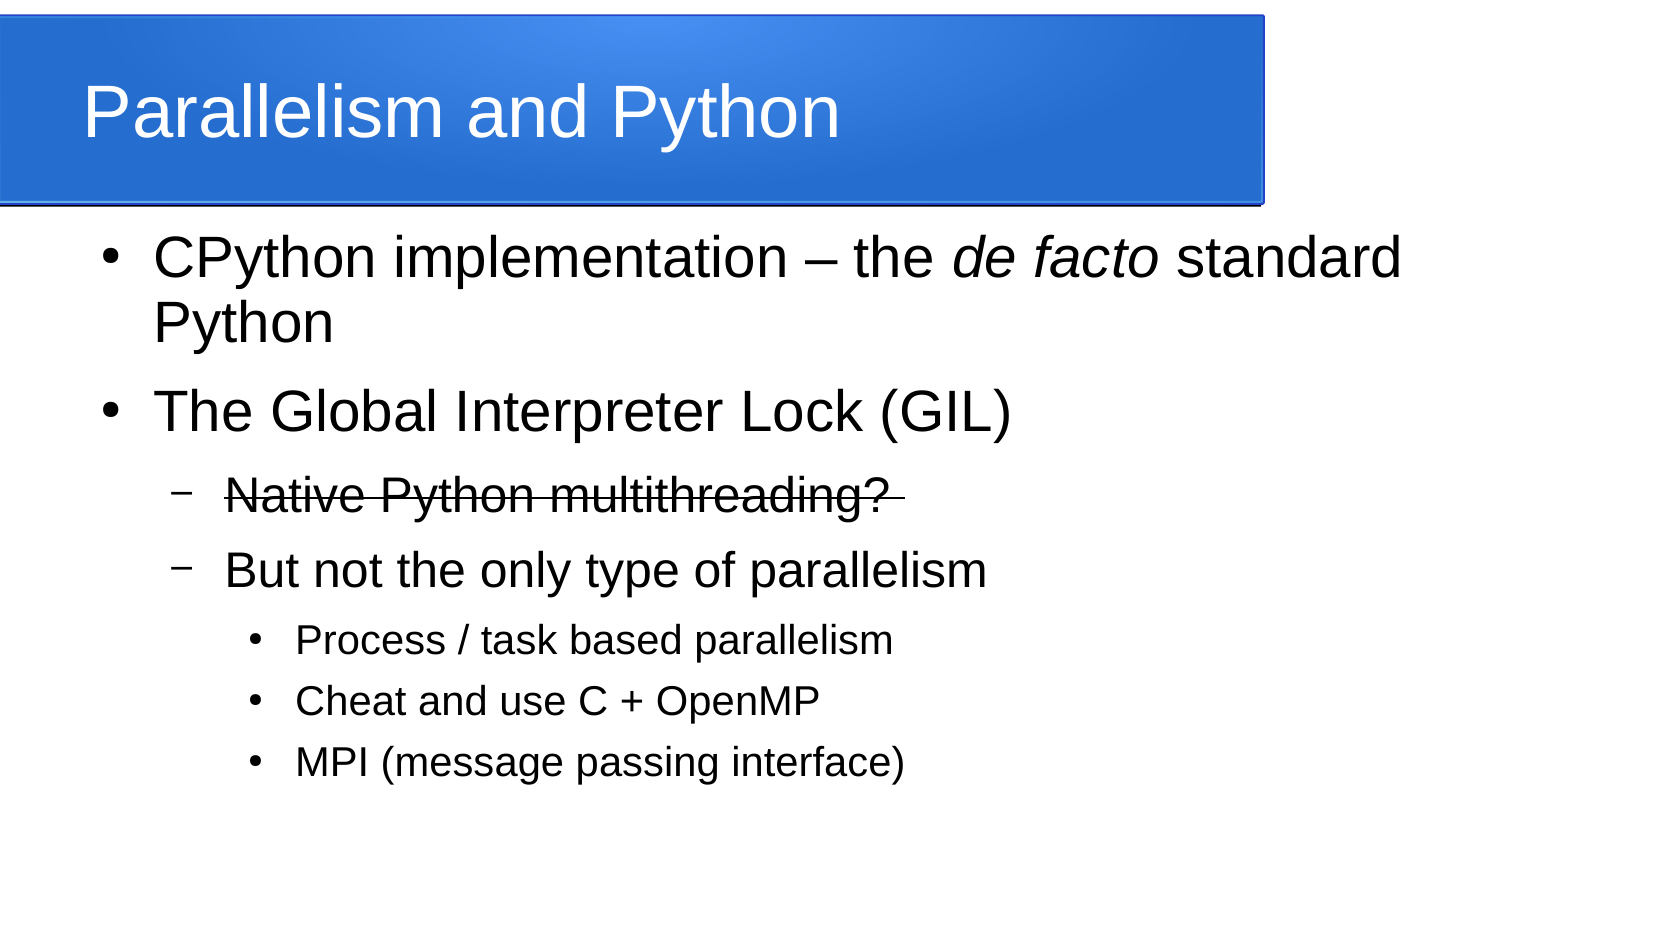

# Parallelism and Python
CPython implementation – the de facto standard Python
The Global Interpreter Lock (GIL)
Native Python multithreading?
But not the only type of parallelism
Process / task based parallelism
Cheat and use C + OpenMP
MPI (message passing interface)